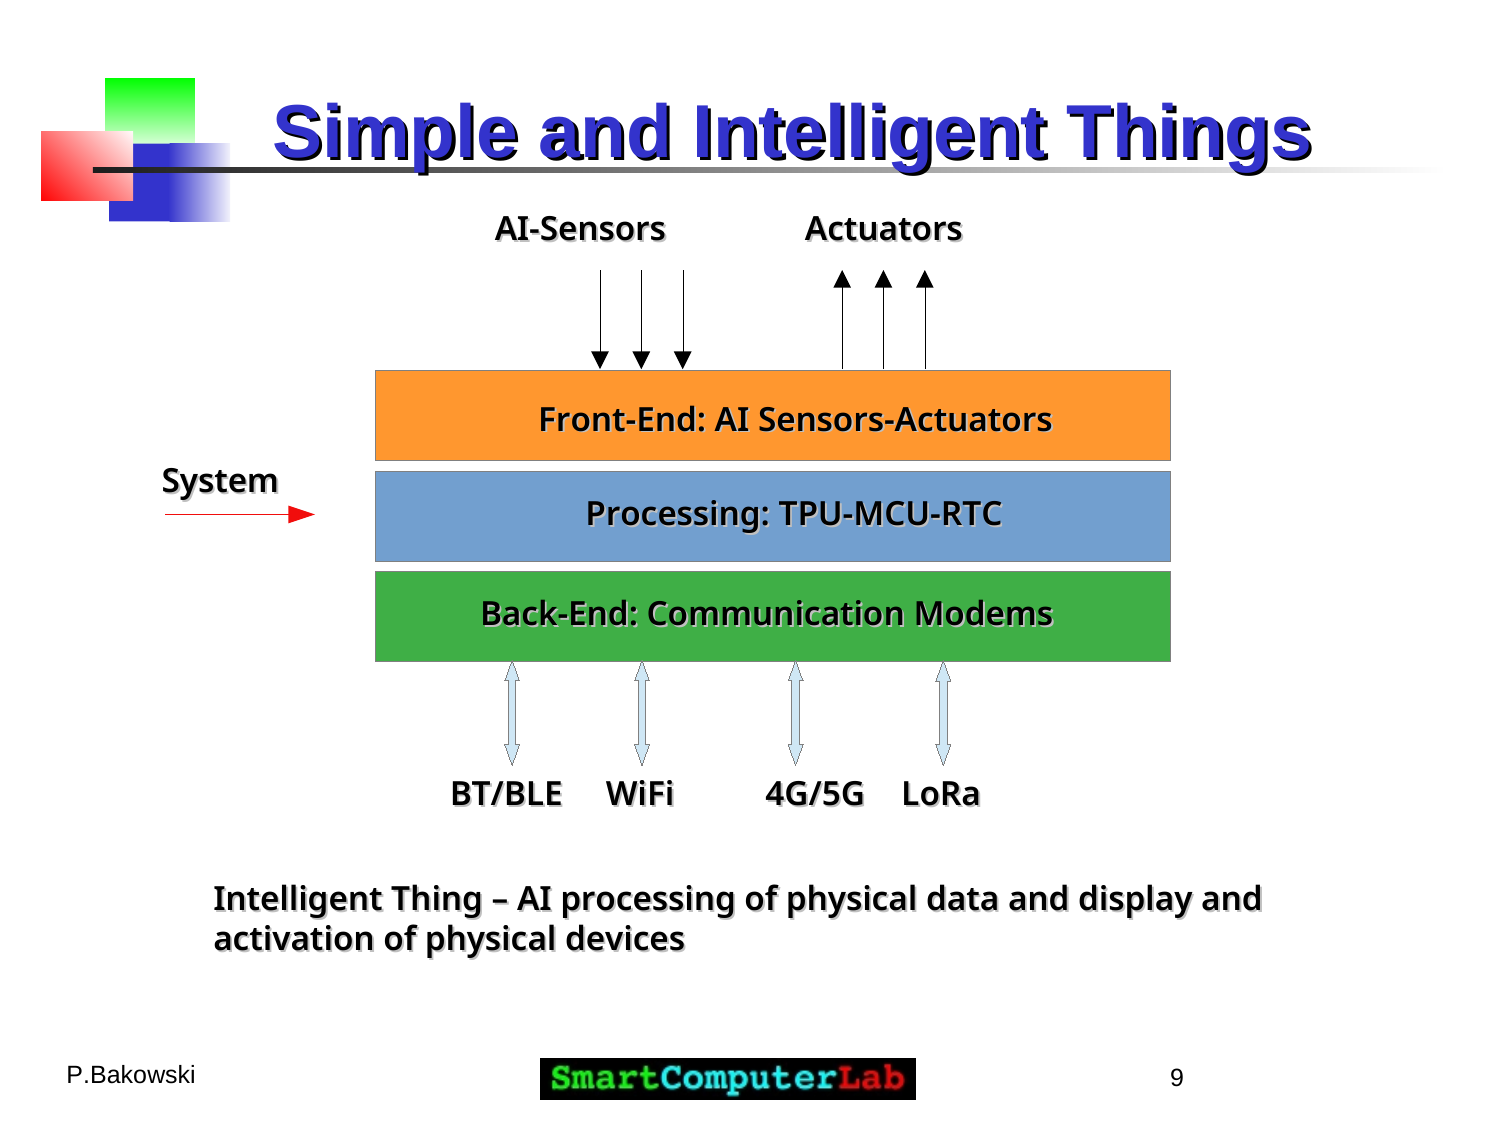

# Simple and Intelligent Things
AI-Sensors
Actuators
Front-End: AI Sensors-Actuators
Processing: TPU-MCU-RTC
Back-End: Communication Modems
System
BT/BLE
WiFi
4G/5G
LoRa
Intelligent Thing – AI processing of physical data and display and activation of physical devices
9